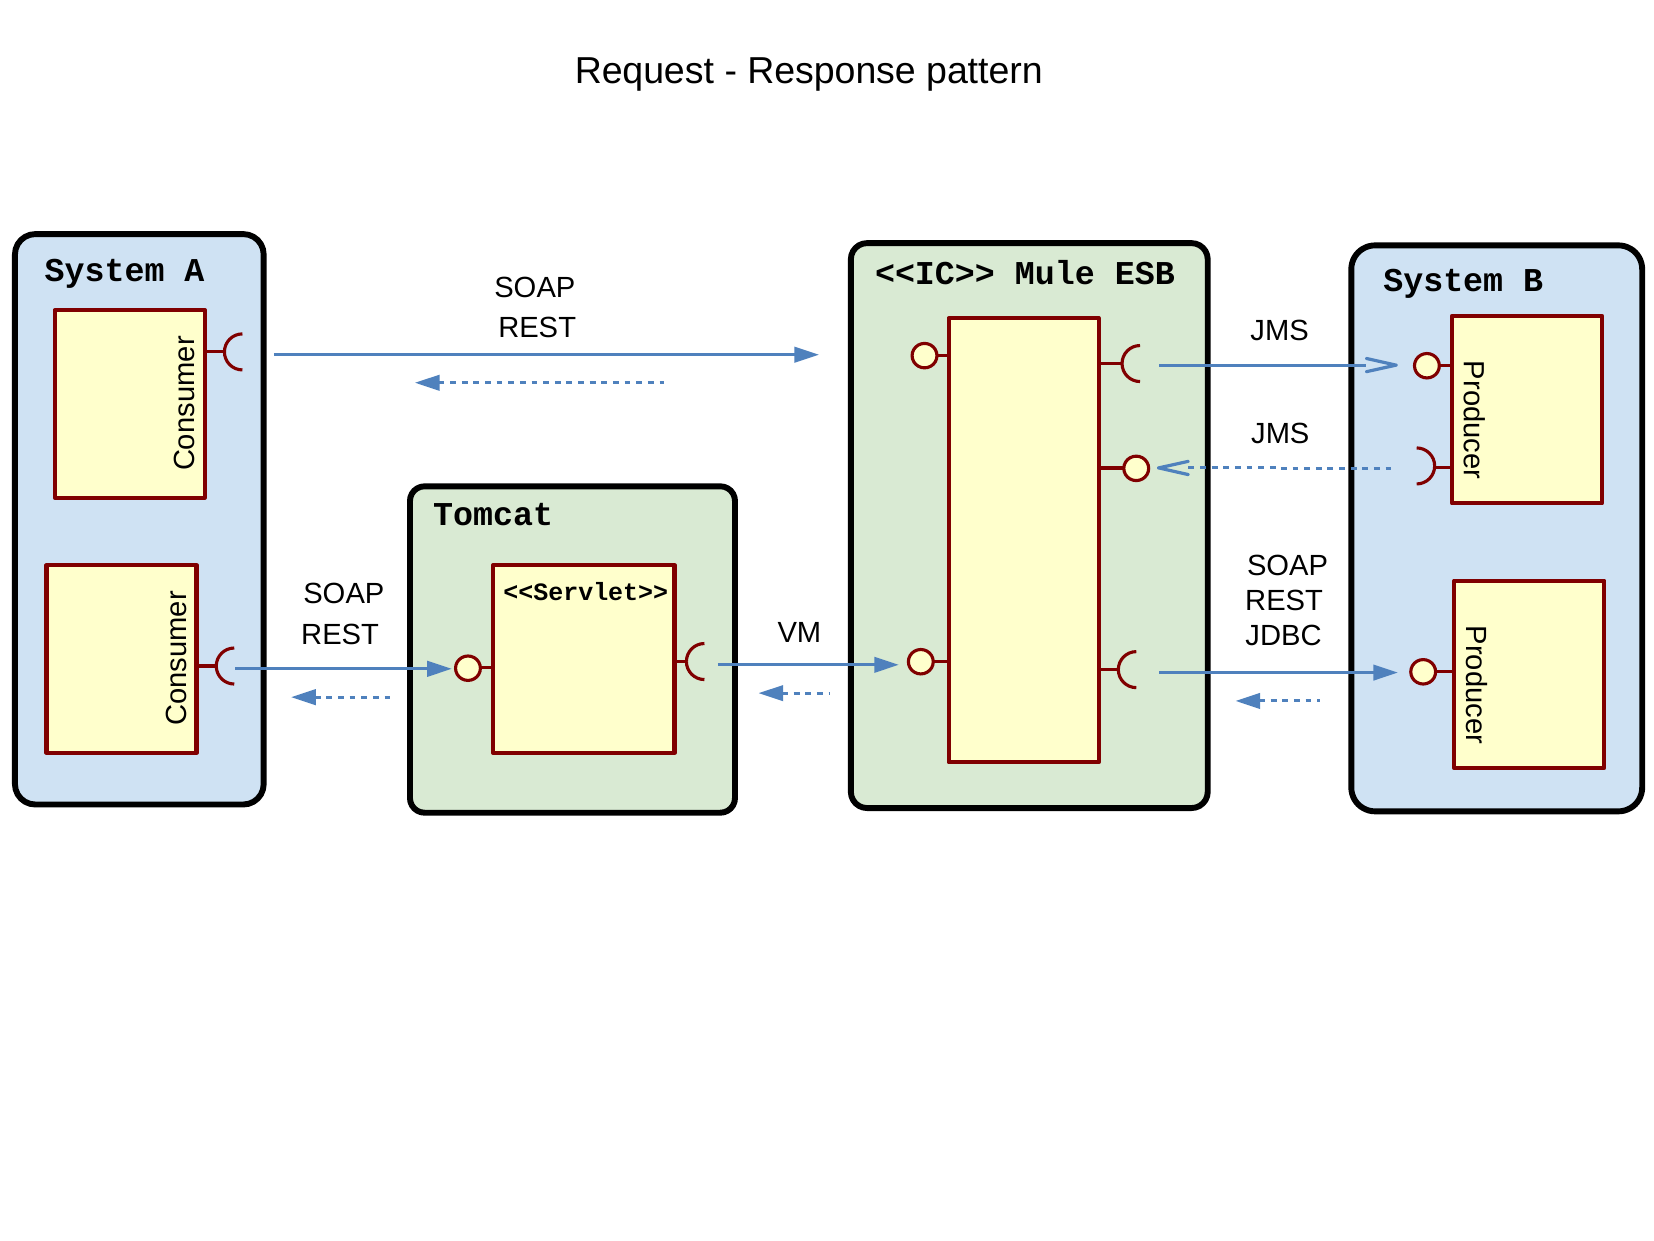

Request - Response pattern
System A
<<IC>> Mule ESB
System B
SOAP
REST
JMS
Consumer
Producer
JMS
Tomcat
SOAP
<<Servlet>>
SOAP
REST
VM
REST
JDBC
Consumer
Producer